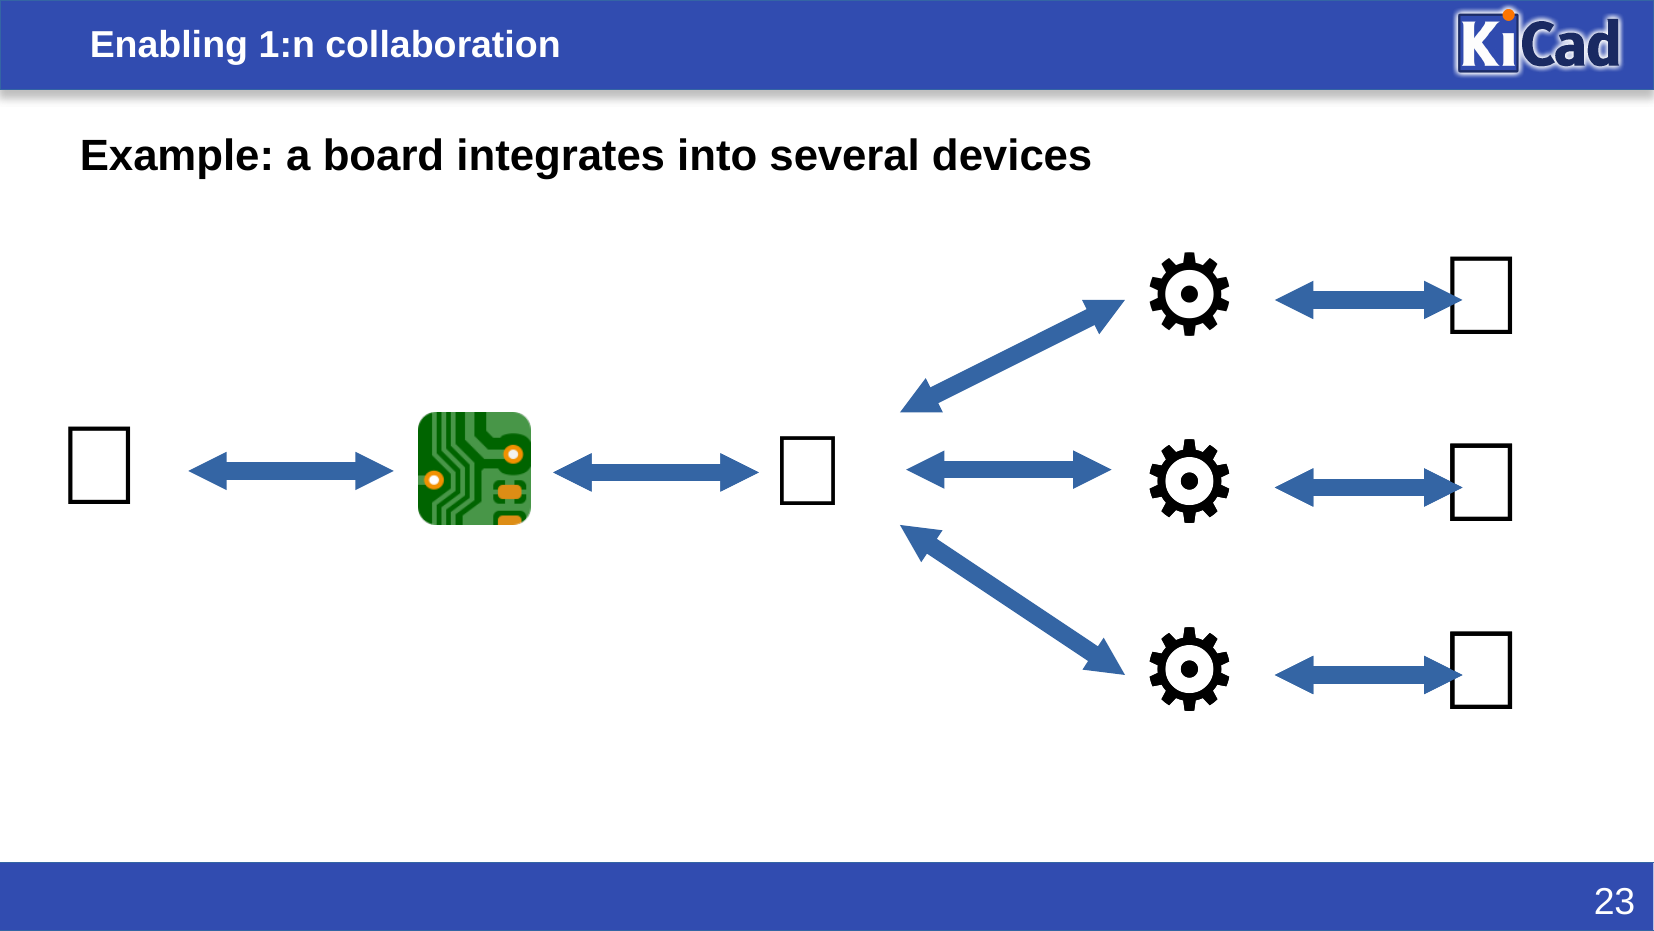

Enabling 1:n collaboration
Example: a board integrates into several devices
⚙️
👤
👤
📁
⚙️
👤
⚙️
👤
⚙️
👤
⚙️
👤